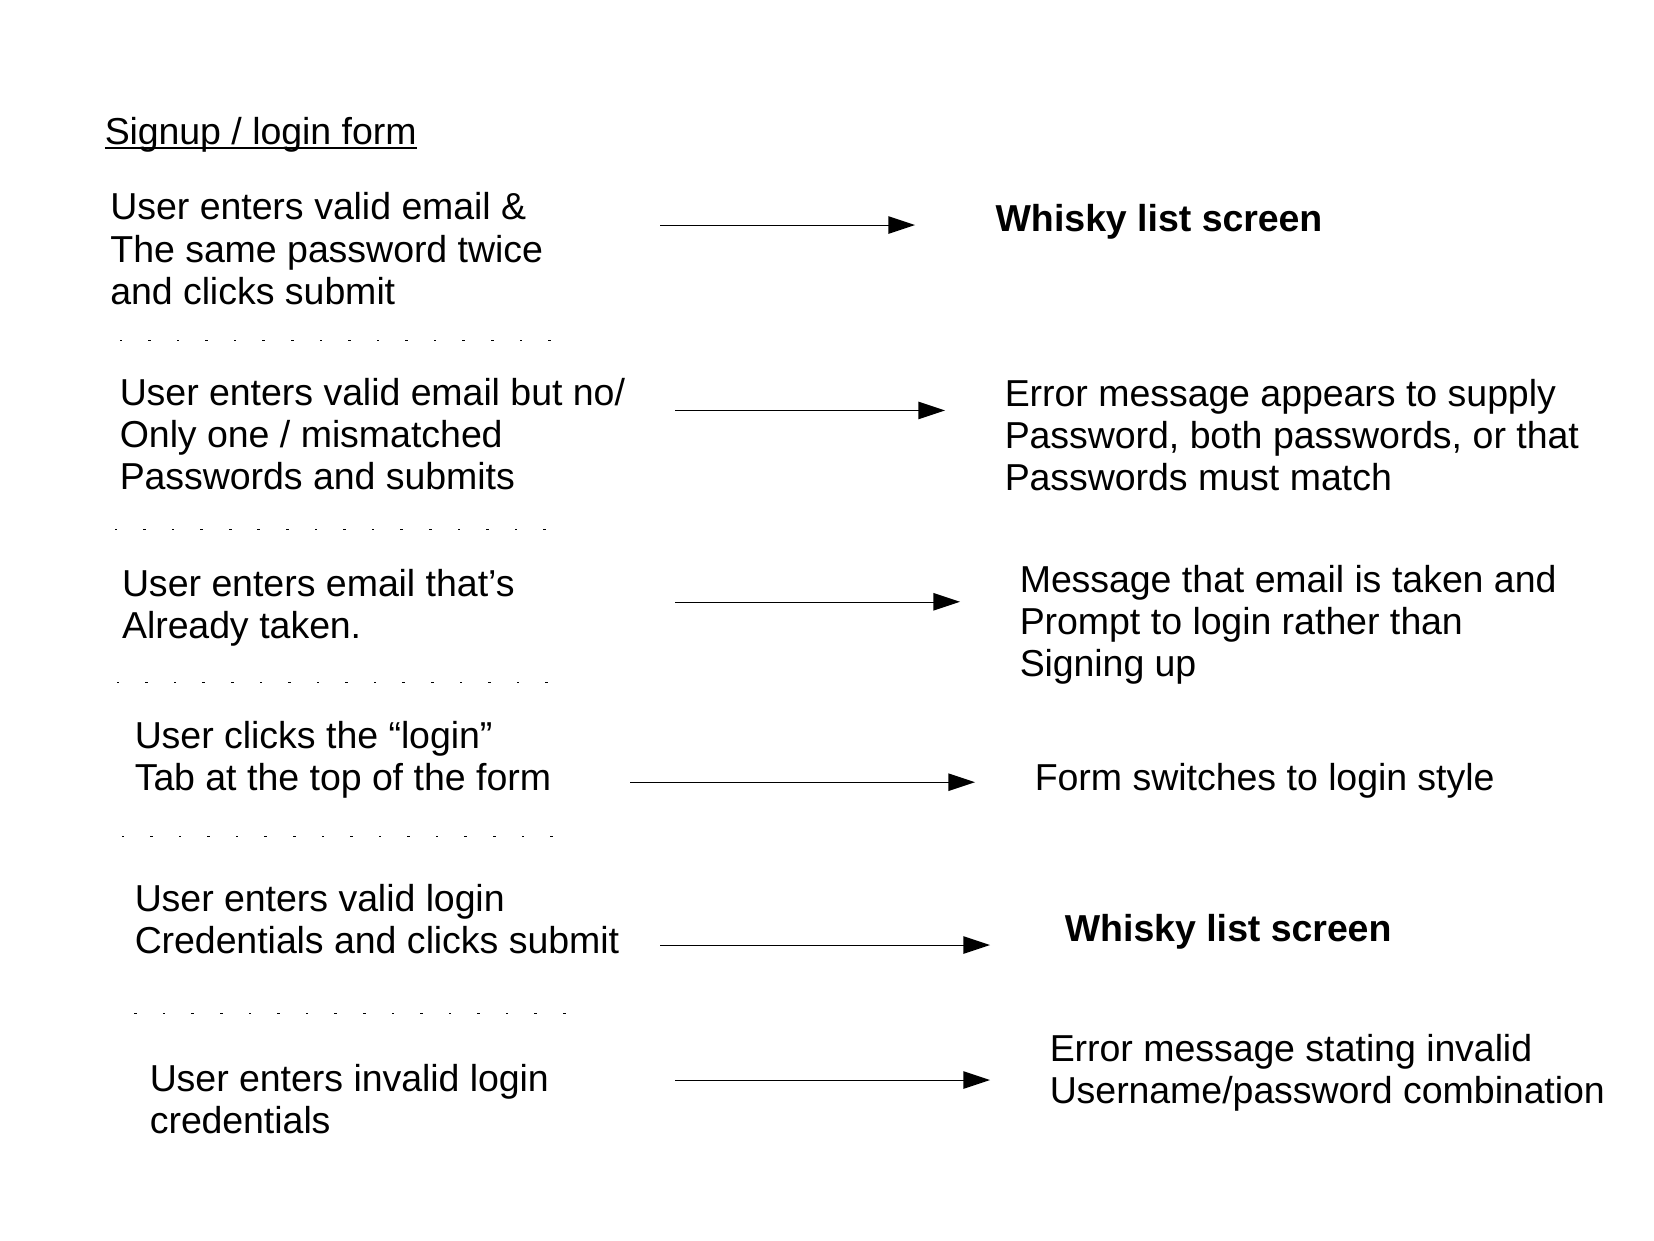

Signup / login form
User enters valid email &
The same password twice
and clicks submit
Whisky list screen
User enters valid email but no/
Only one / mismatched
Passwords and submits
Error message appears to supply
Password, both passwords, or that
Passwords must match
Message that email is taken and
Prompt to login rather than
Signing up
User enters email that’s
Already taken.
User clicks the “login”
Tab at the top of the form
Form switches to login style
User enters valid login
Credentials and clicks submit
Whisky list screen
Error message stating invalid
Username/password combination
User enters invalid login
credentials